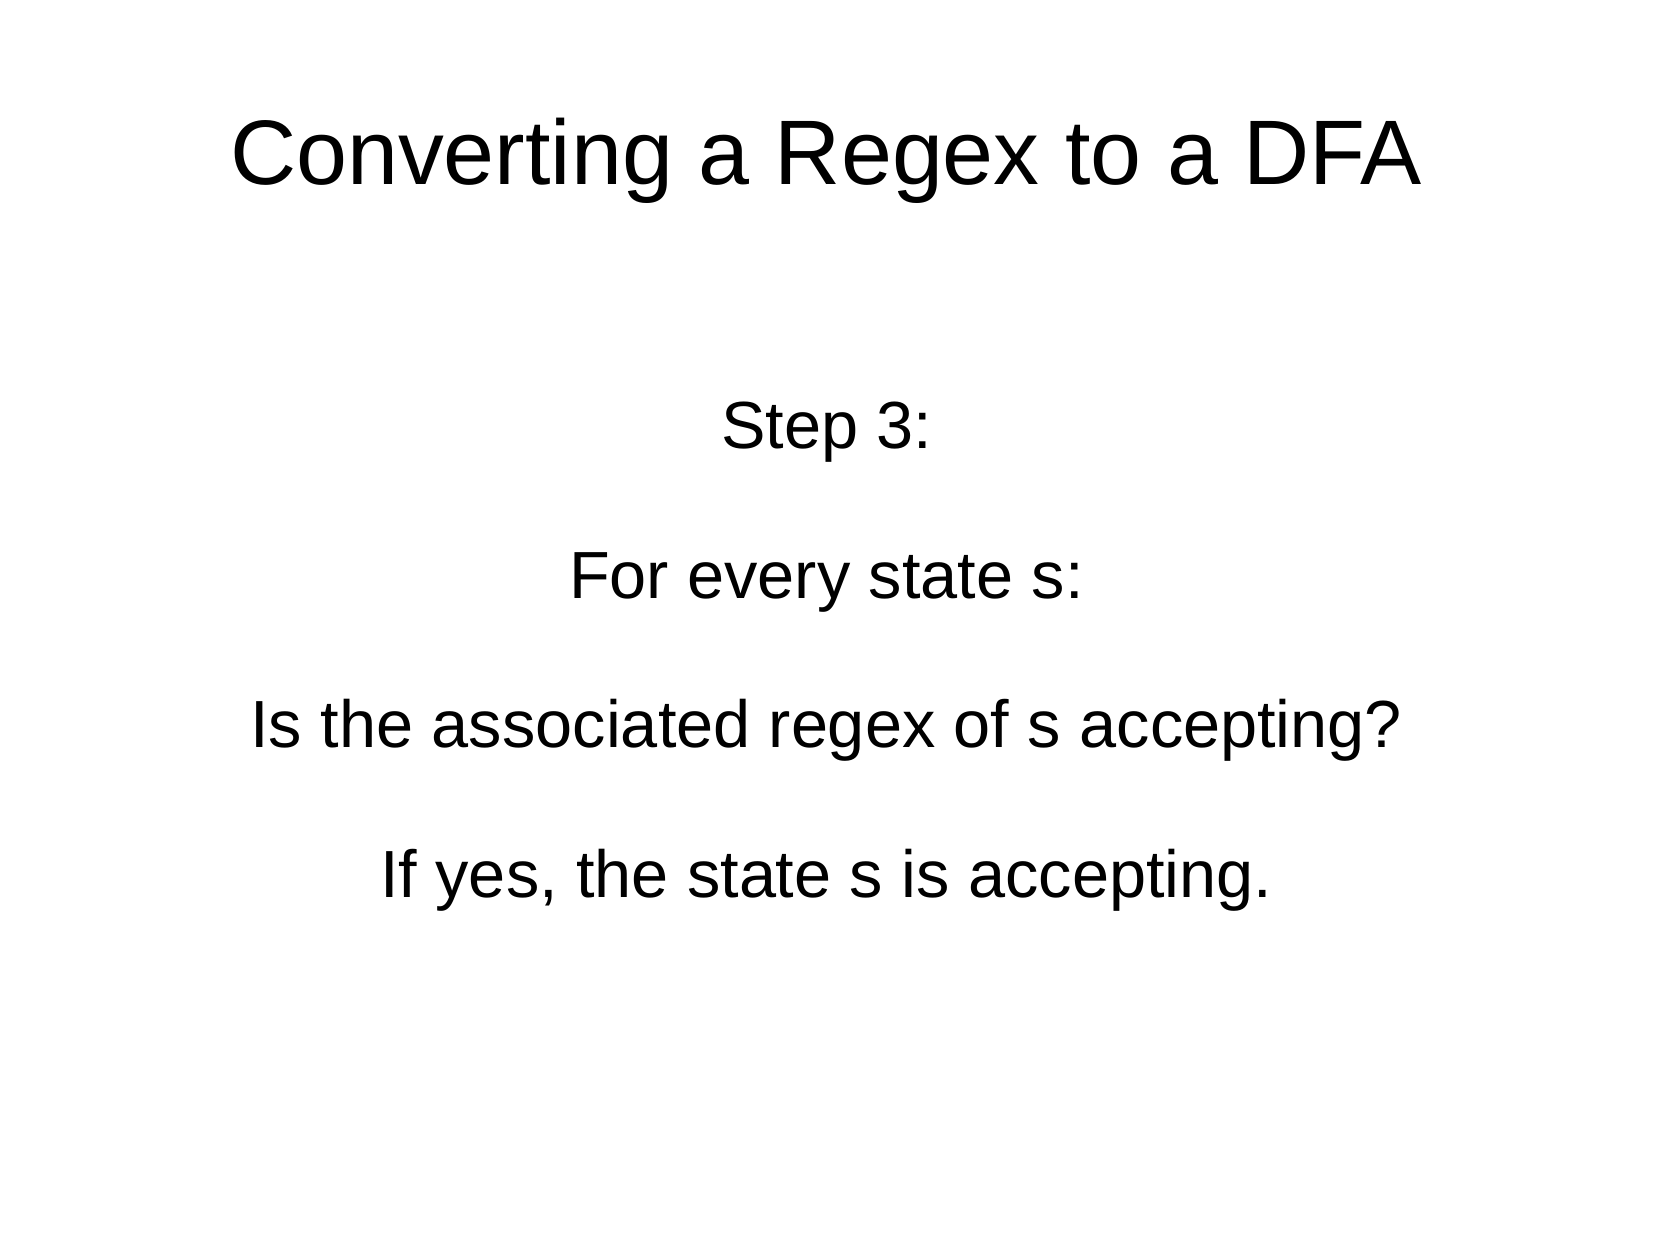

# Converting a Regex to a DFA
Step 3:
For every state s:
Is the associated regex of s accepting?
If yes, the state s is accepting.